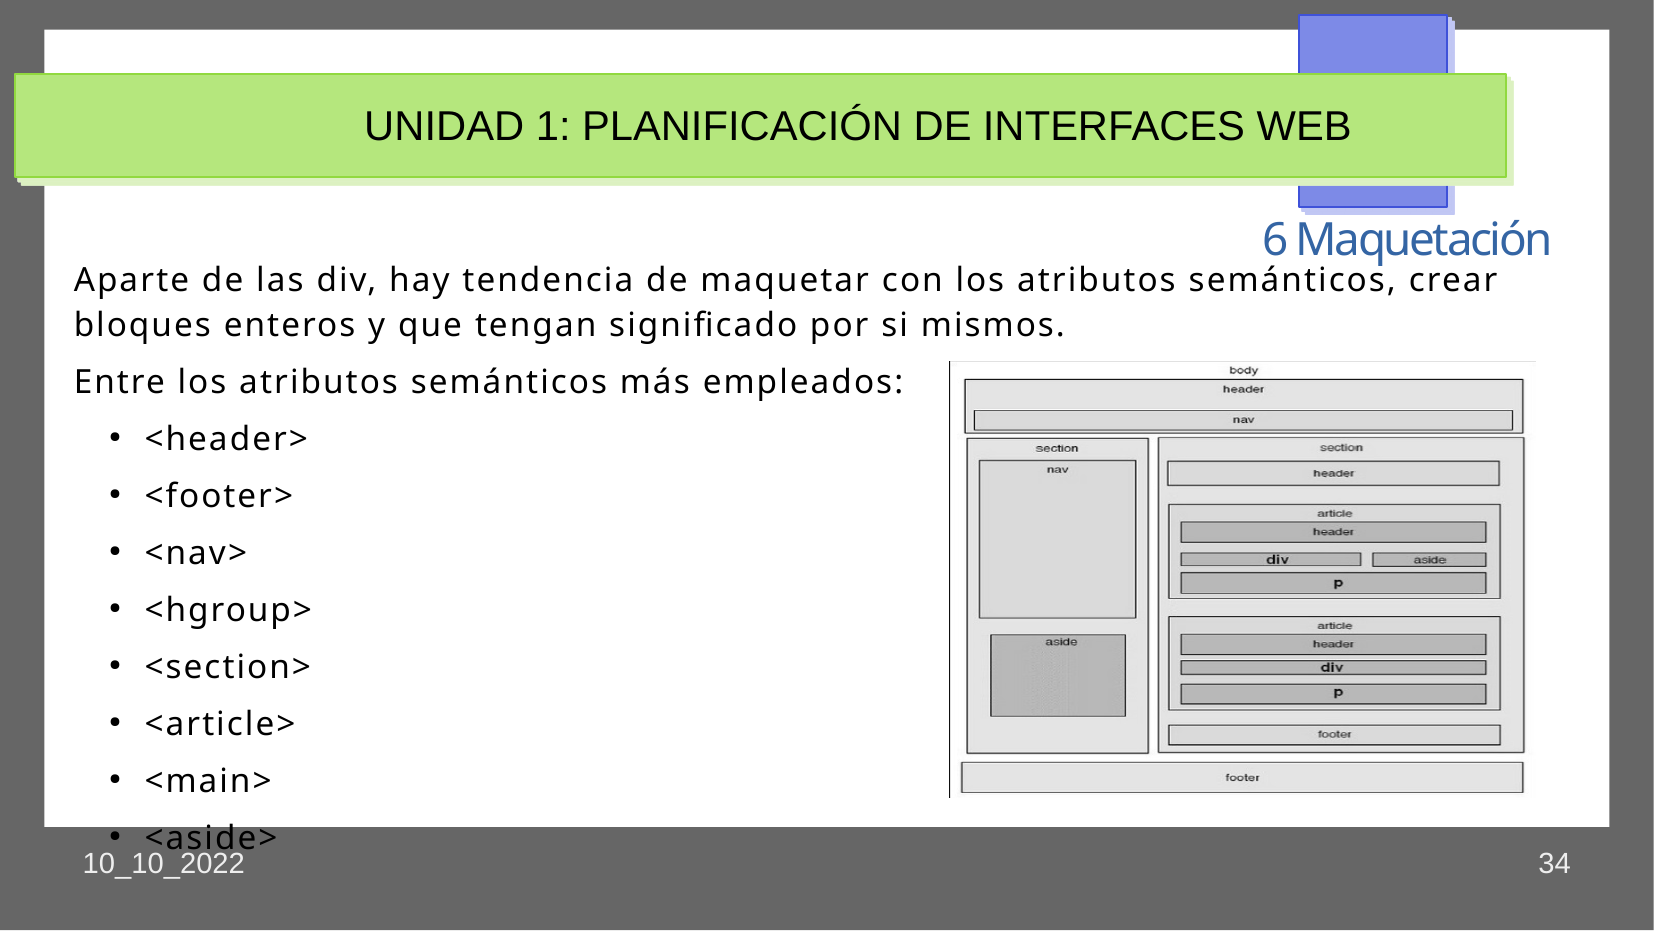

# UNIDAD 1: PLANIFICACIÓN DE INTERFACES WEB
6 Maquetación
Aparte de las div, hay tendencia de maquetar con los atributos semánticos, crear bloques enteros y que tengan significado por si mismos.
Entre los atributos semánticos más empleados:
<header>
<nav>
<hgroup>
<section>
<article>
<main>
<aside>
10_10_2022
34